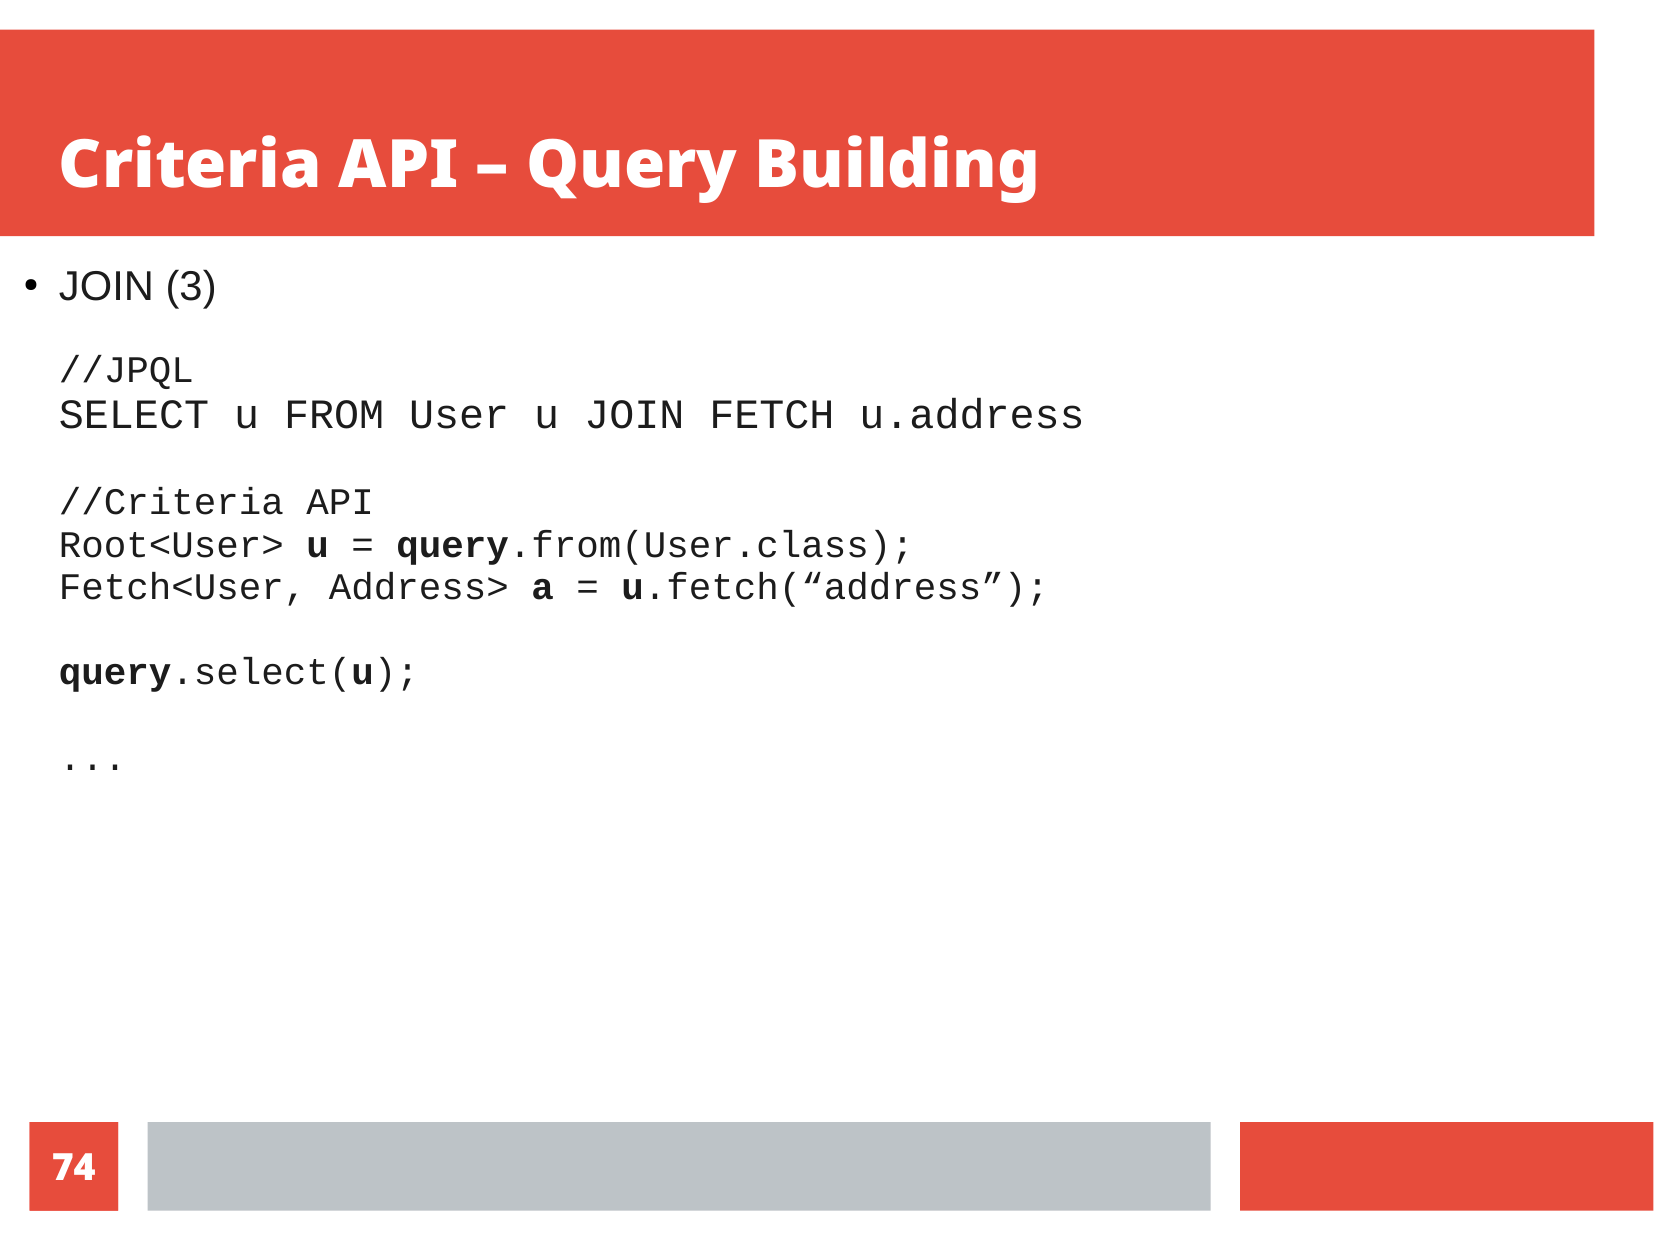

# Criteria API – Query Building
JOIN (3)
//JPQL
SELECT u FROM User u JOIN FETCH u.address
//Criteria API
Root<User> u = query.from(User.class);
Fetch<User, Address> a = u.fetch(“address”);
query.select(u);
...
74